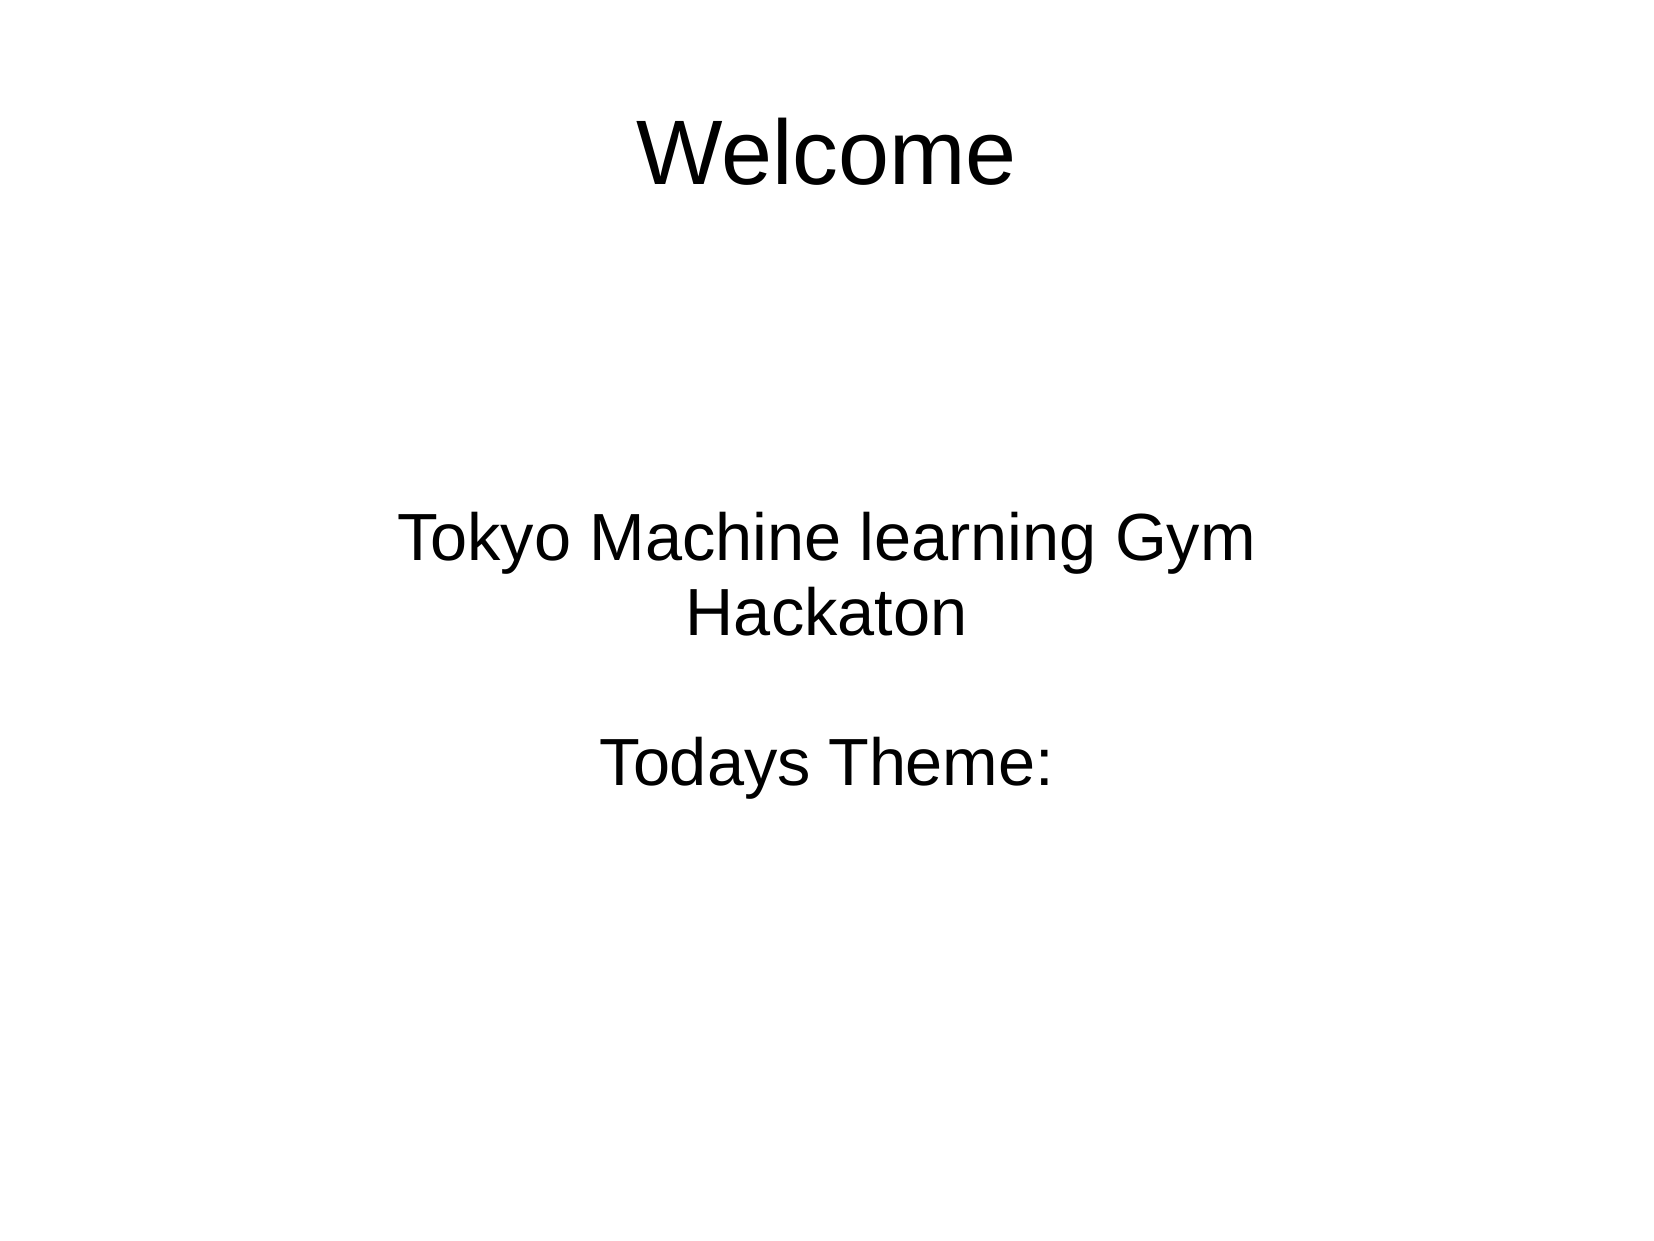

# Welcome
Tokyo Machine learning Gym
Hackaton
Todays Theme: